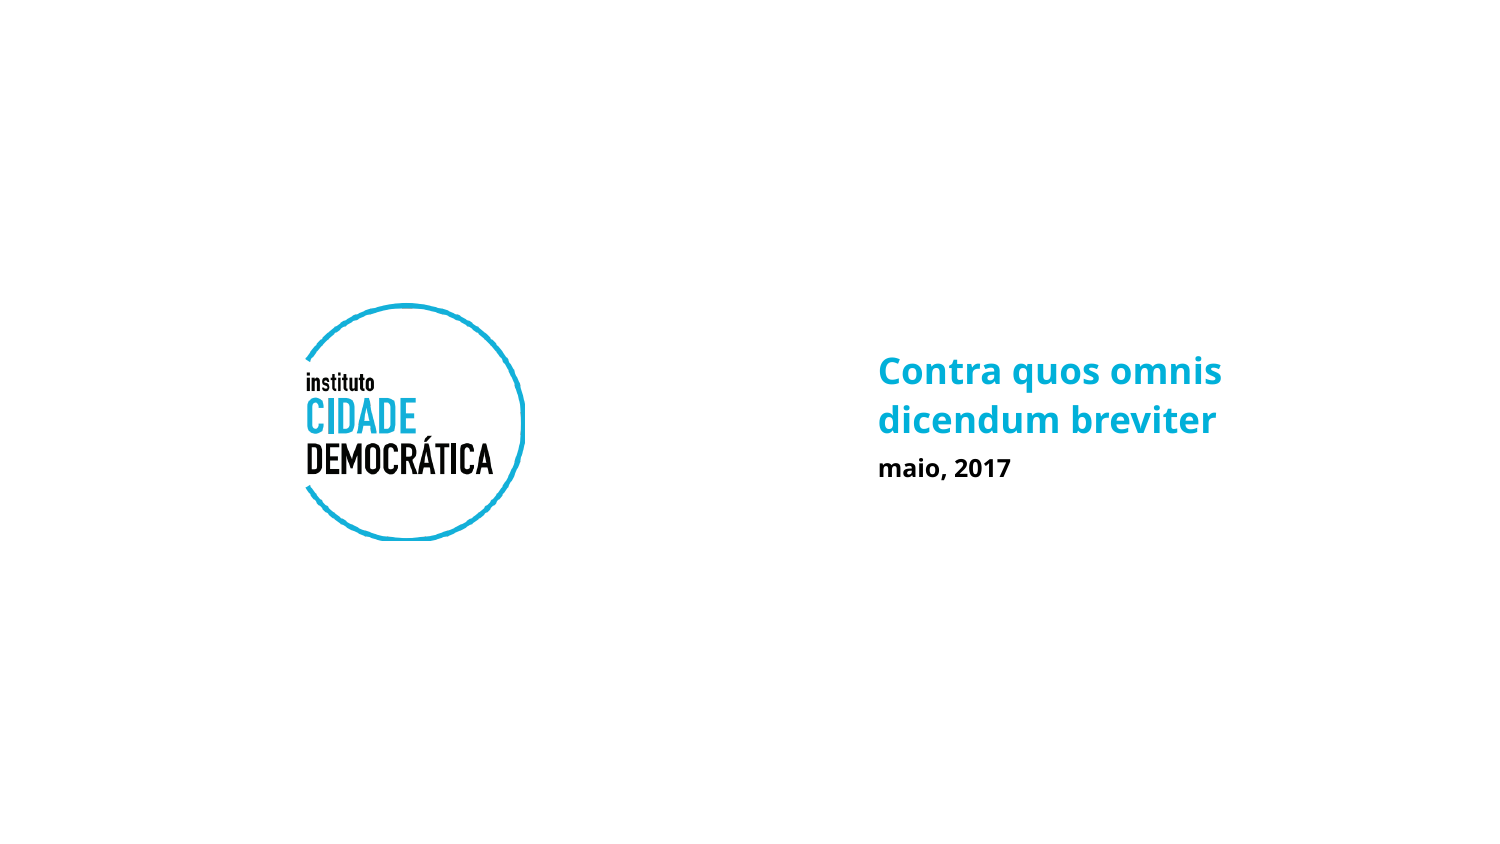

Contra quos omnis dicendum breviter
# maio, 2017